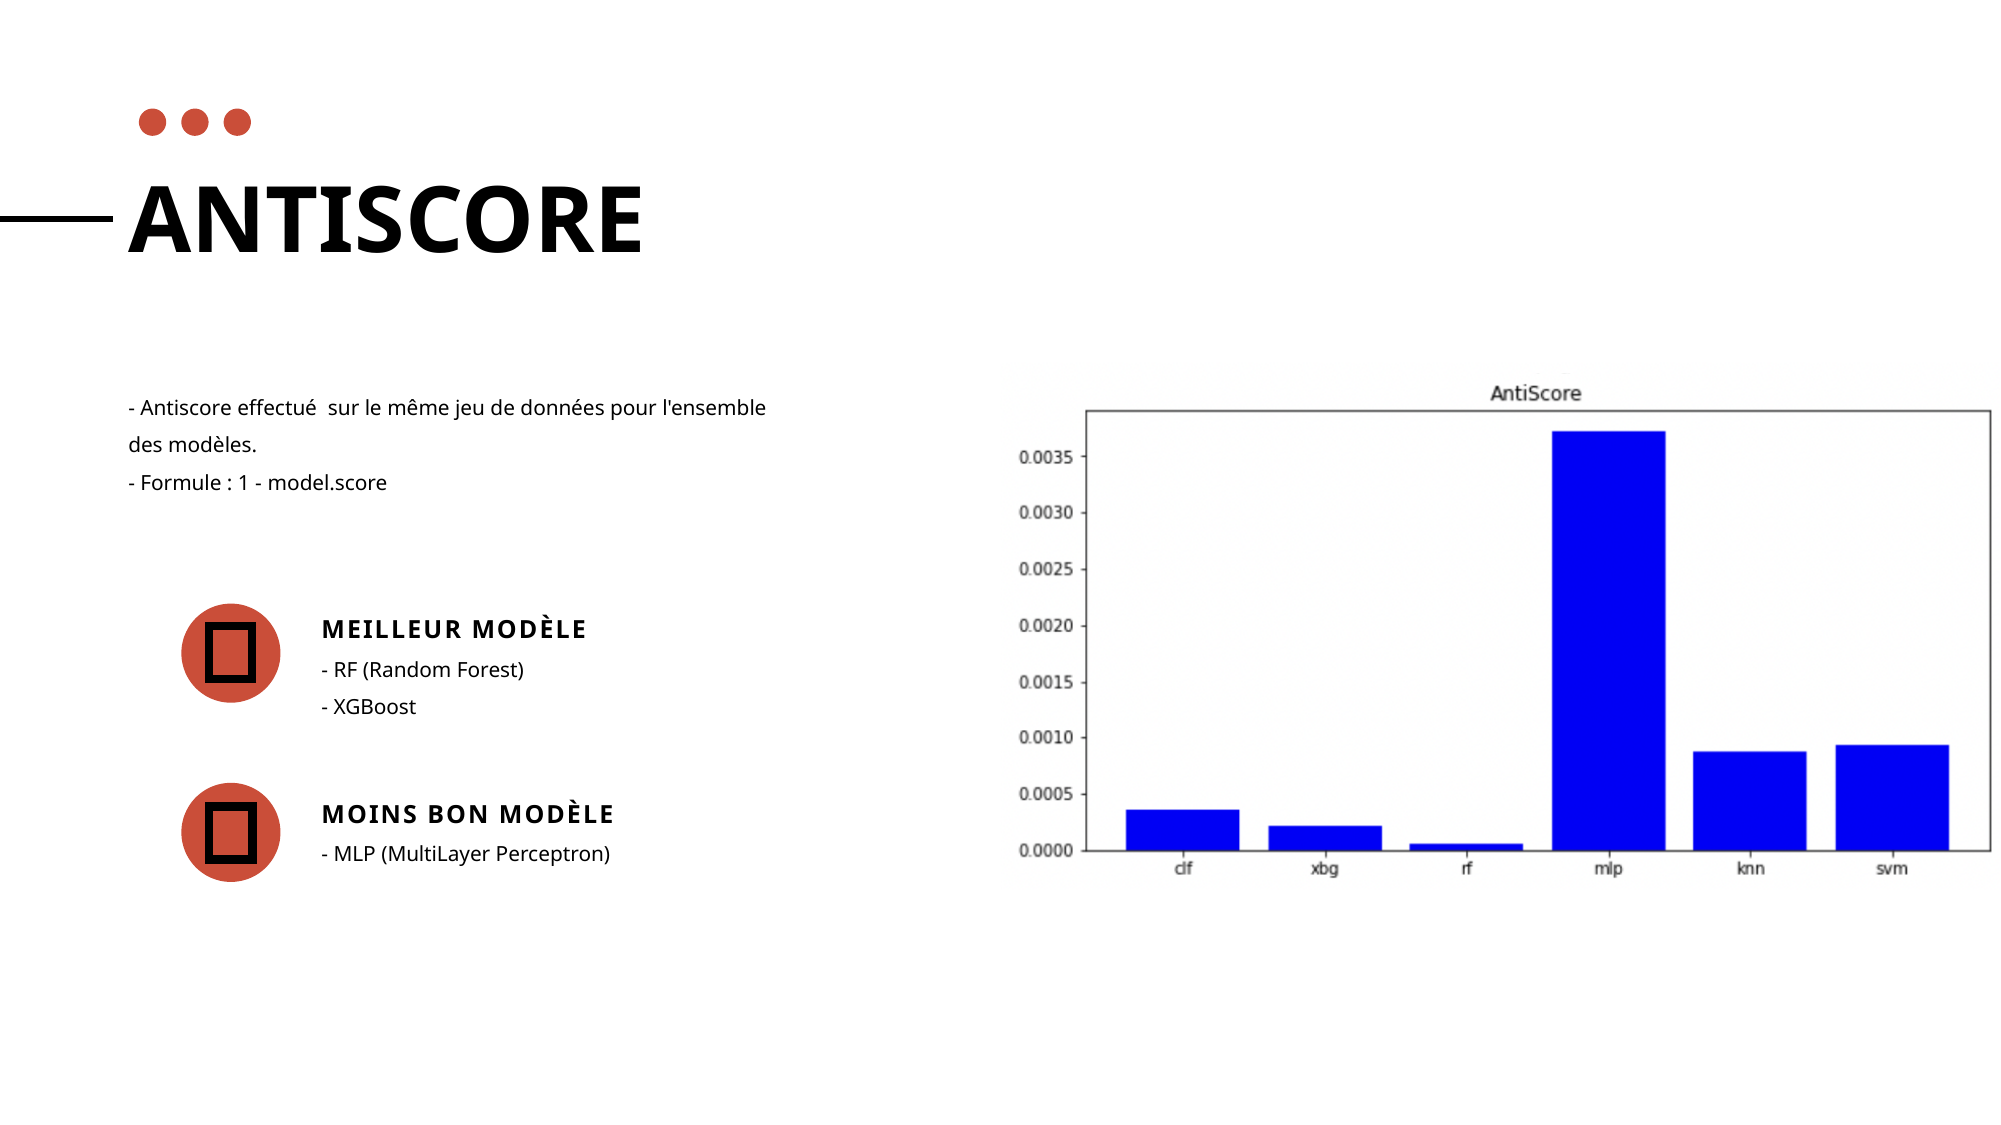

ANTISCORE
- Antiscore effectué  sur le même jeu de données pour l'ensemble des modèles.
- Formule : 1 - model.score

MEILLEUR MODÈLE
- RF (Random Forest)
- XGBoost
‘’No design works unless it embodies ideas that are held common by the people for whom the object is intended.’’
MOINS BON MODÈLE
- MLP (MultiLayer Perceptron)